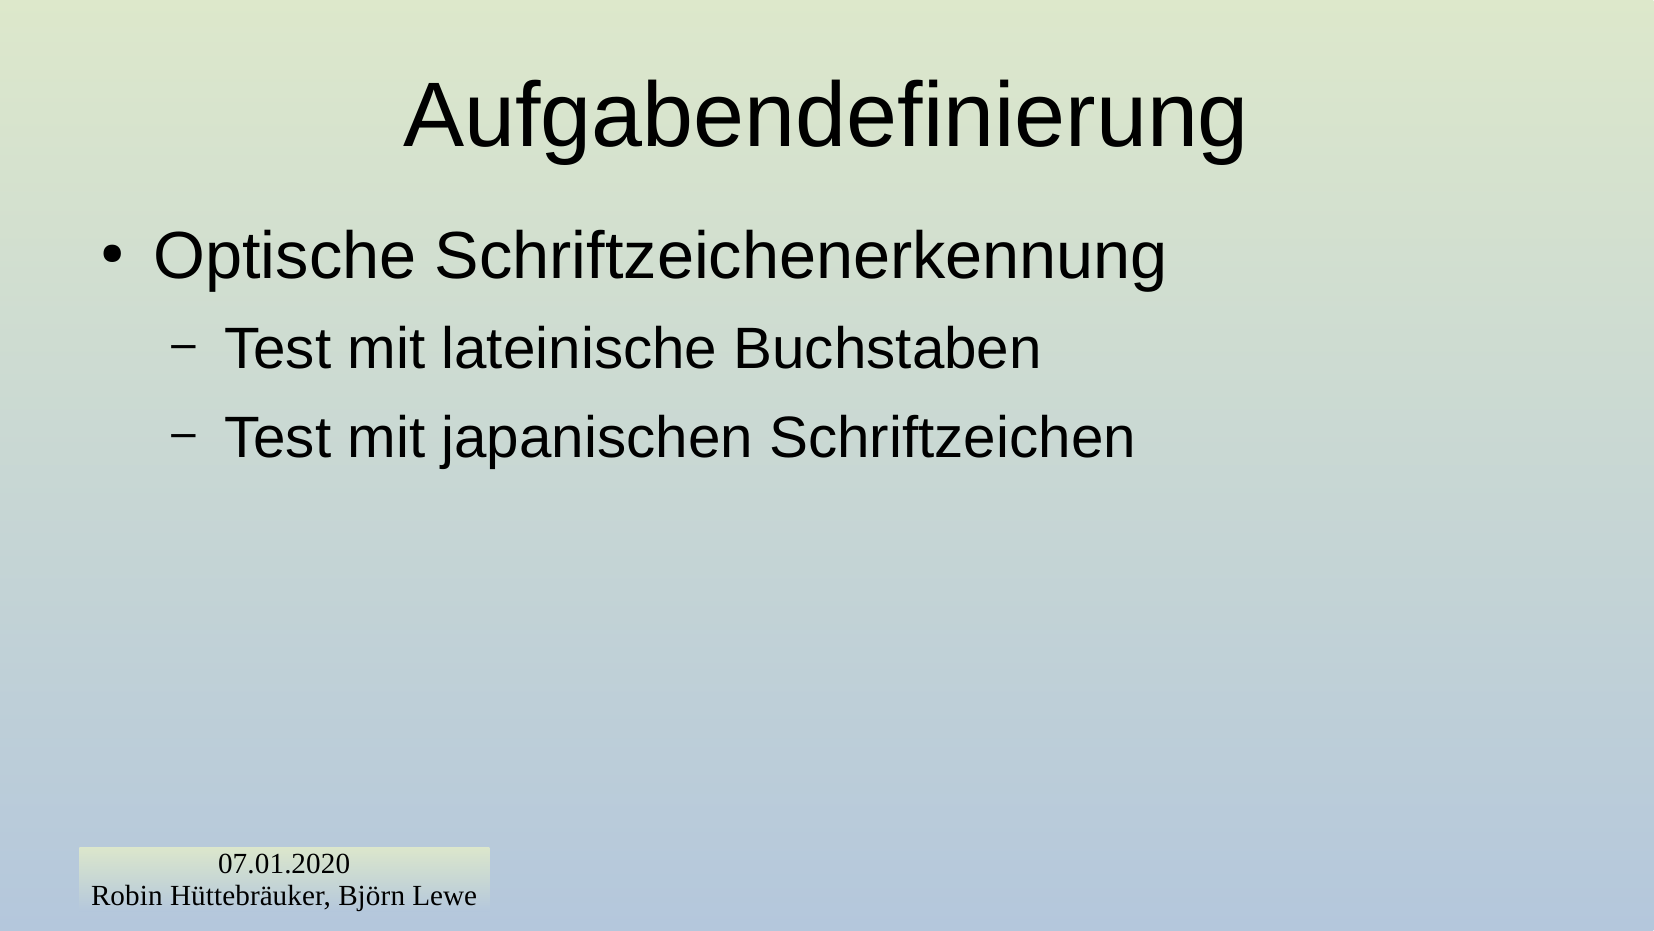

# Aufgabendefinierung
Optische Schriftzeichenerkennung
Test mit lateinische Buchstaben
Test mit japanischen Schriftzeichen